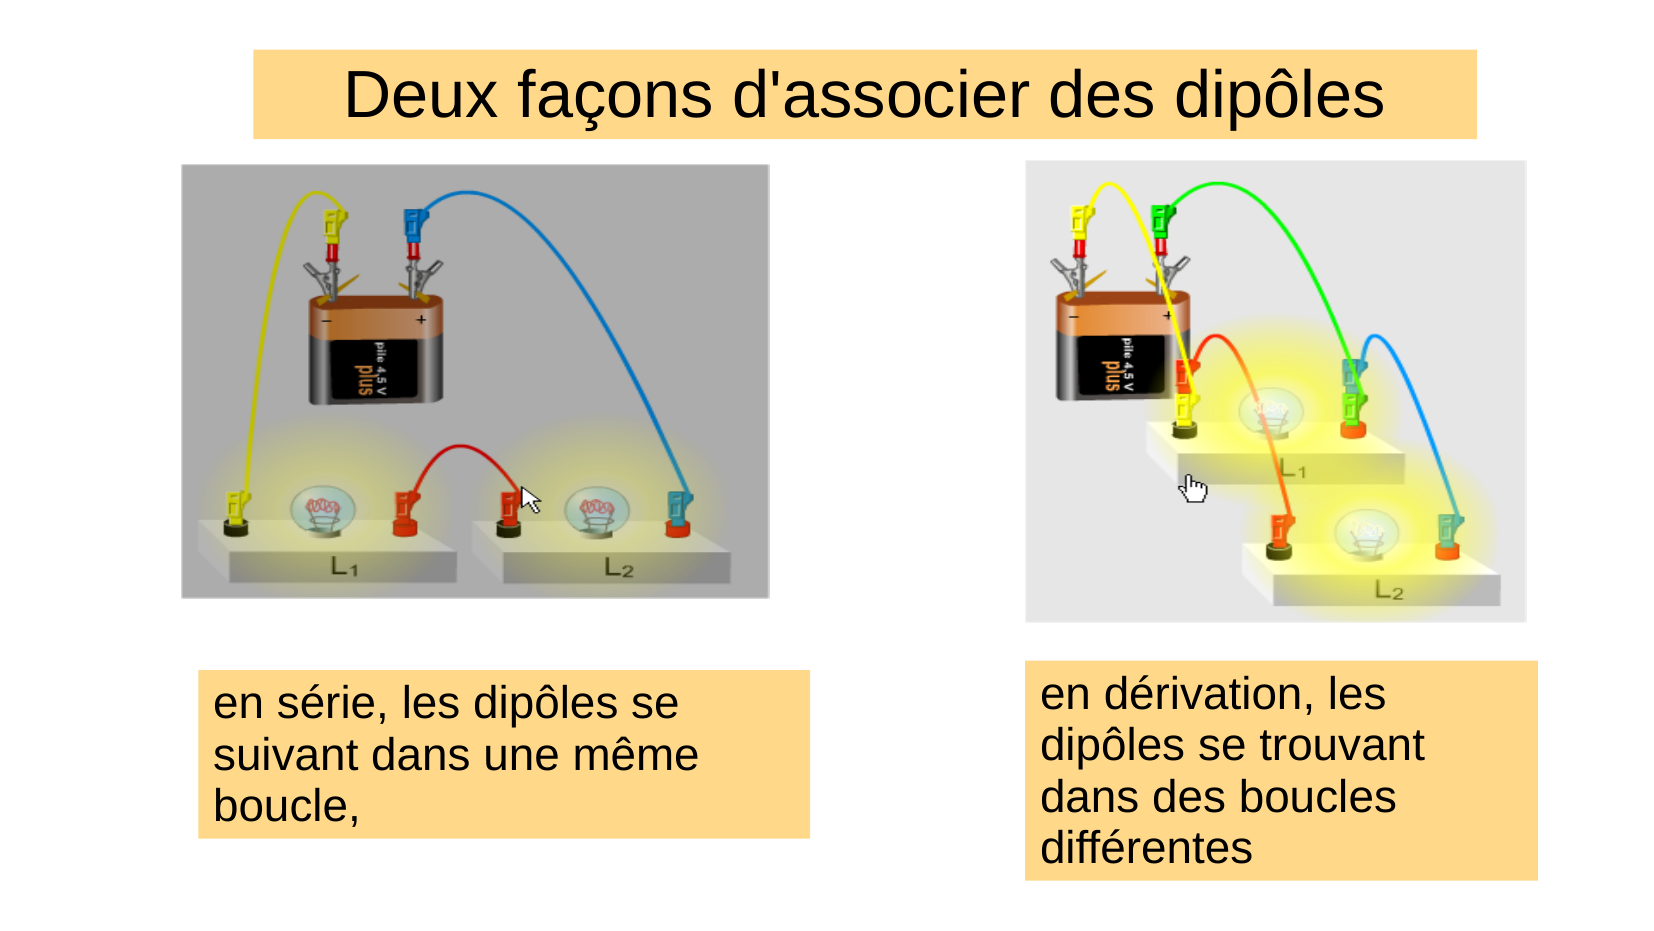

Deux façons d'associer des dipôles
en dérivation, les dipôles se trouvant dans des boucles différentes
en série, les dipôles se suivant dans une même boucle,